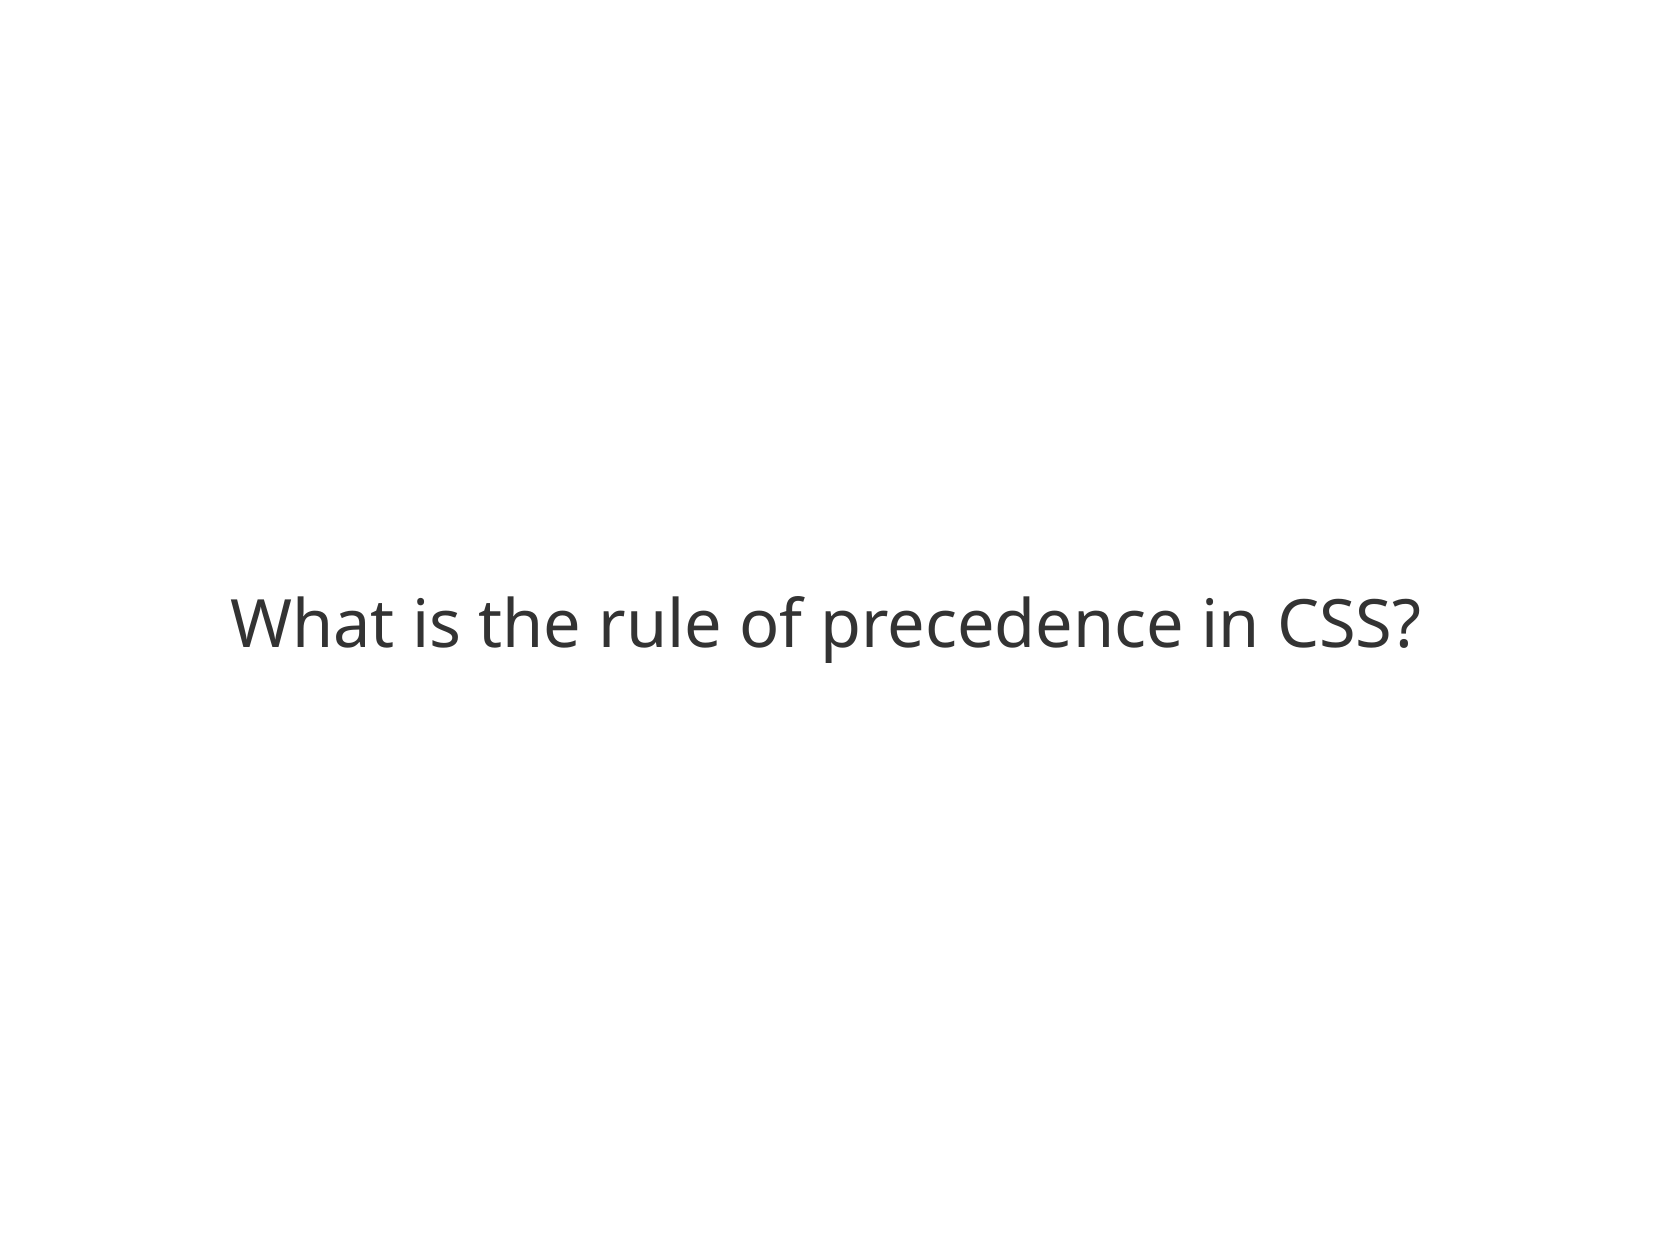

# What is the rule of precedence in CSS?